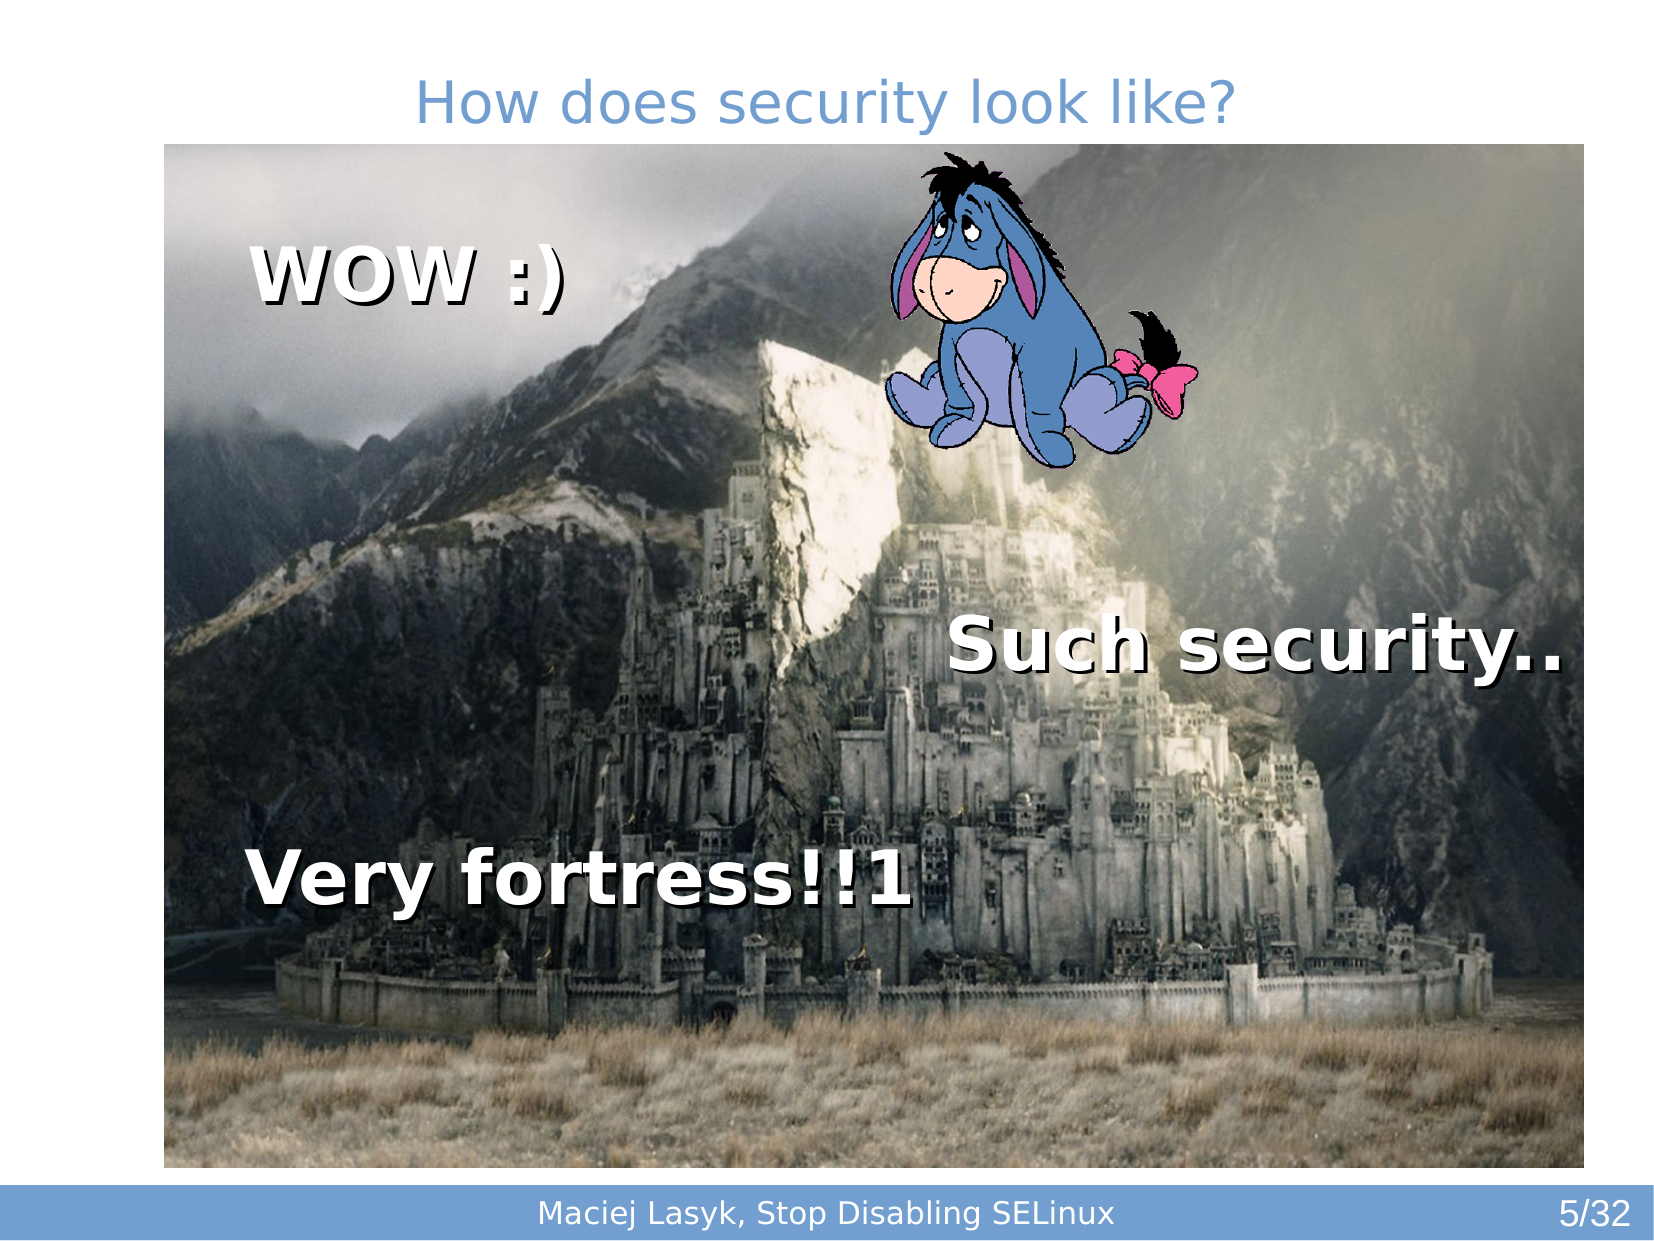

How does security look like?
WOW :)
Such security..
Very fortress!!1
 5/32
Maciej Lasyk, High Availability Explained
Maciej Lasyk, Stop Disabling SELinux